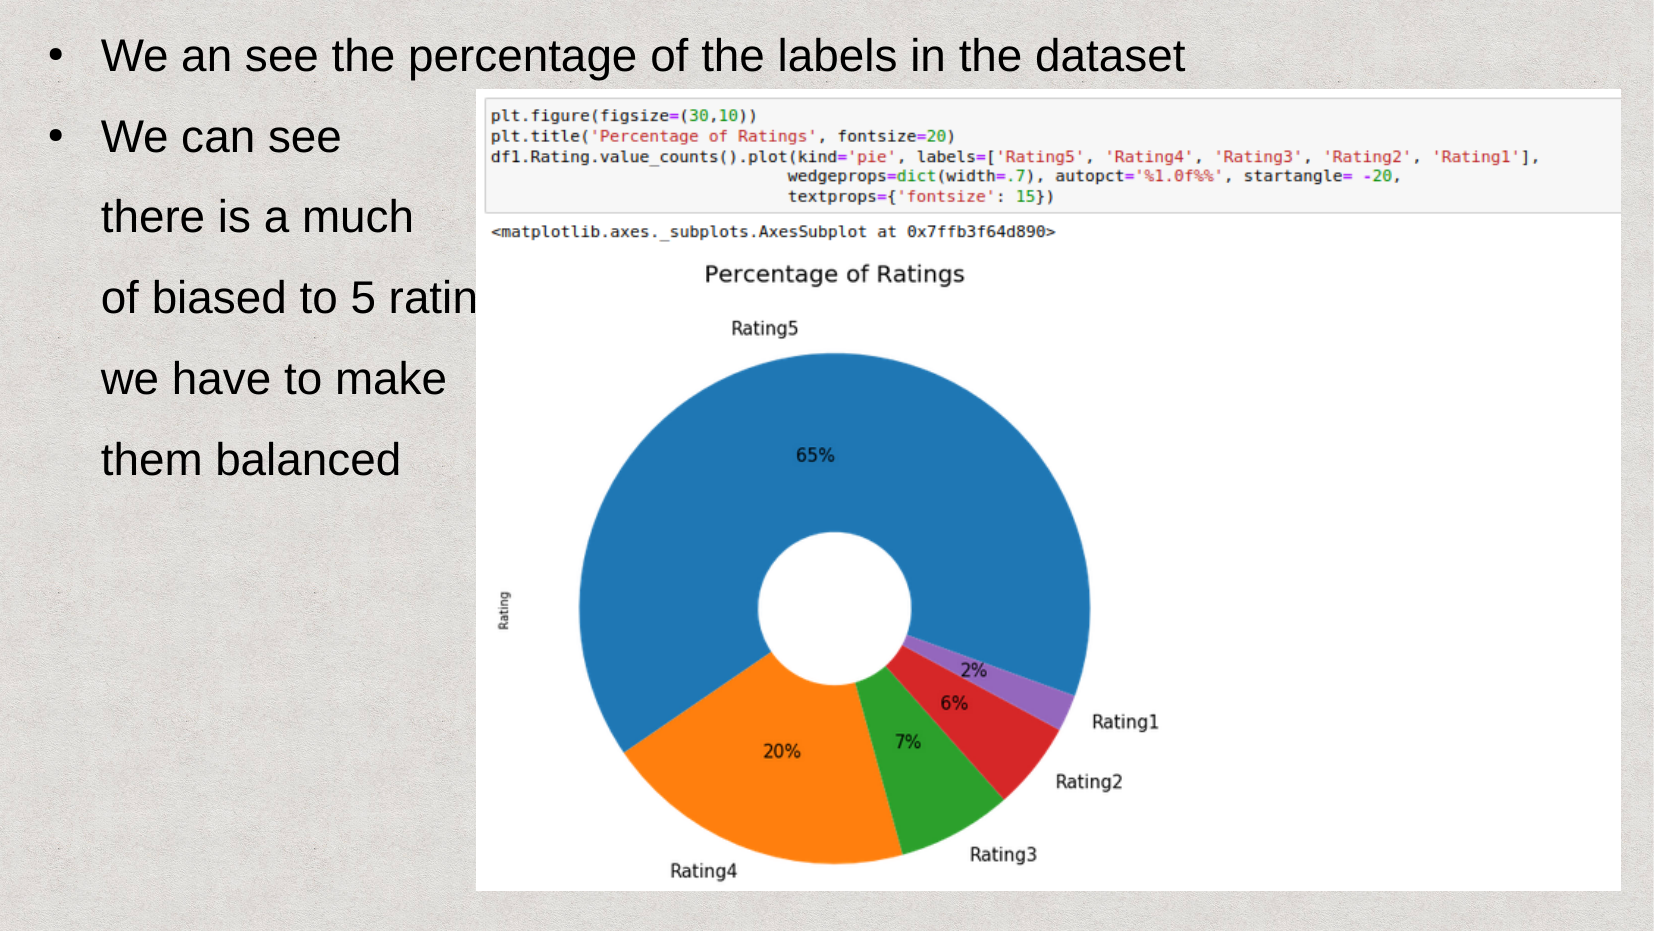

# We an see the percentage of the labels in the dataset
We can see
there is a much
of biased to 5 rating
we have to make
them balanced